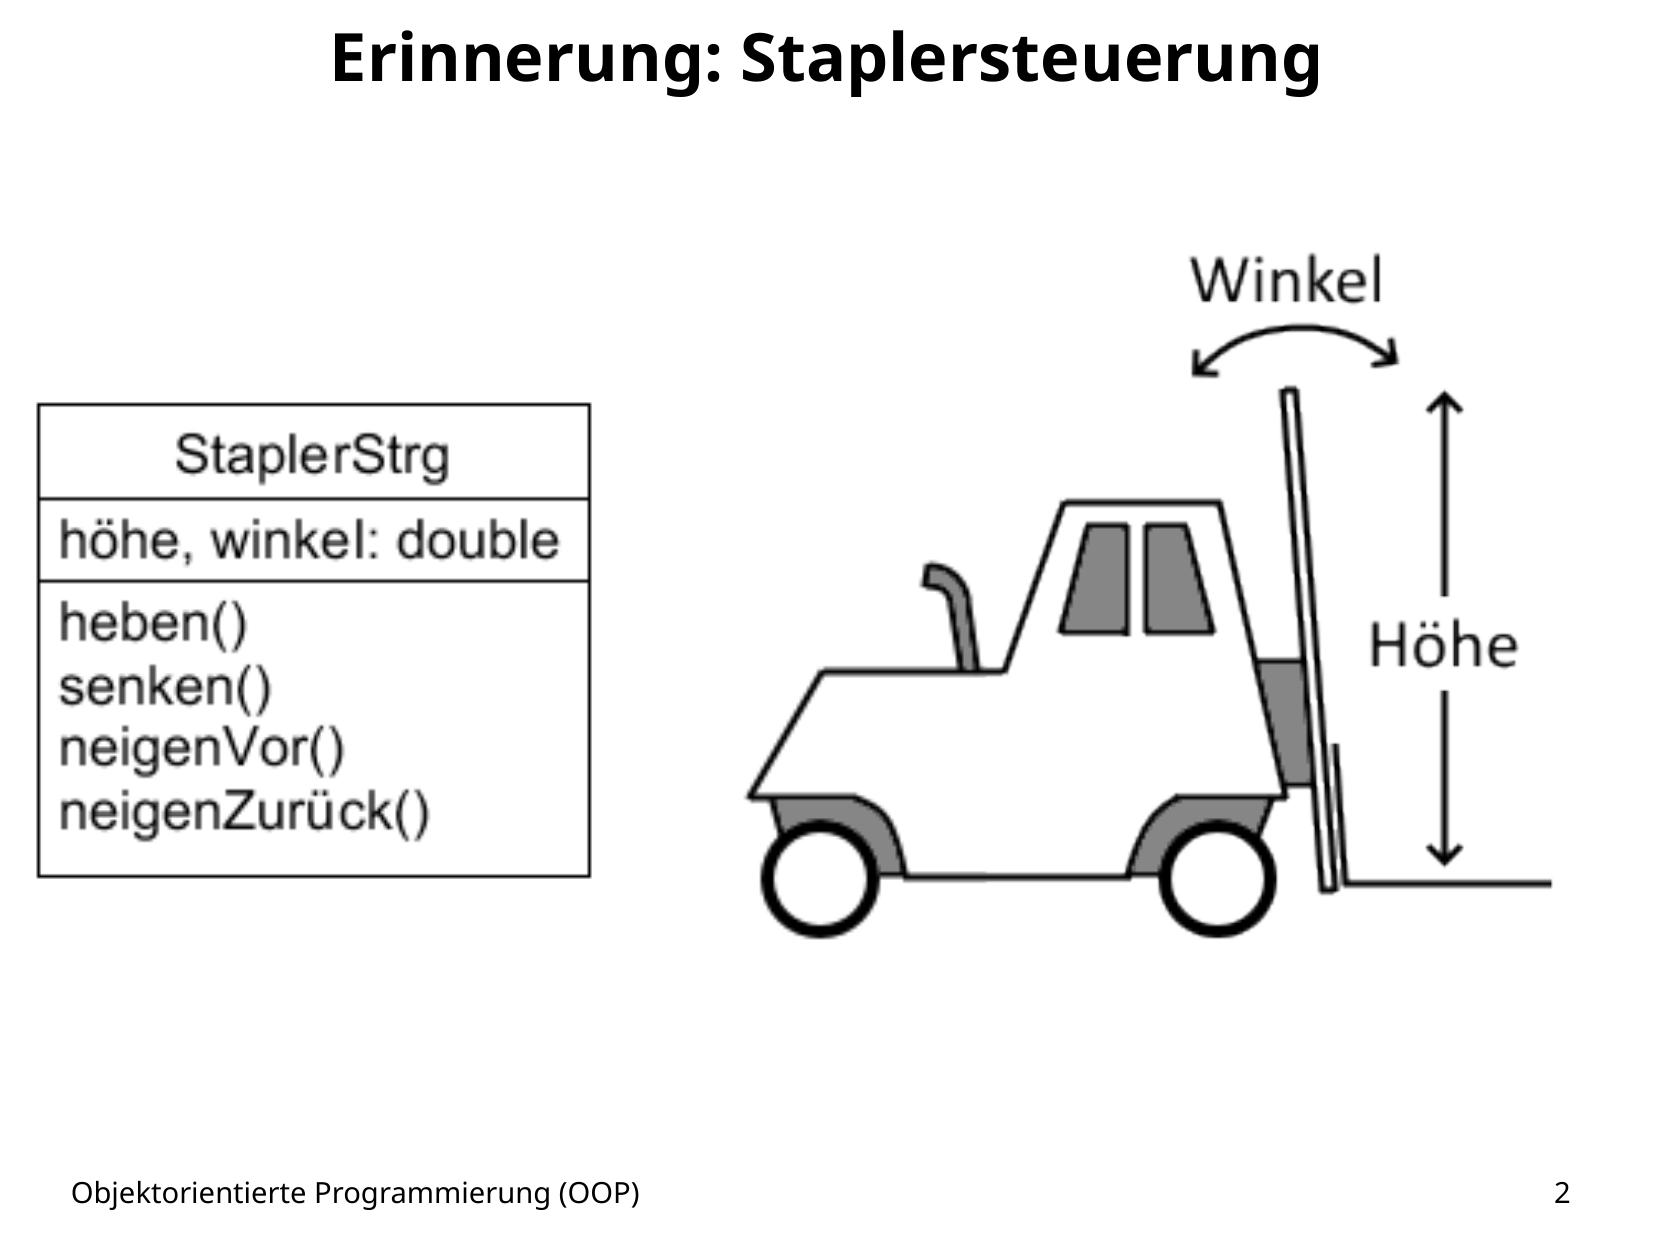

# Erinnerung: Staplersteuerung
Objektorientierte Programmierung (OOP)
2